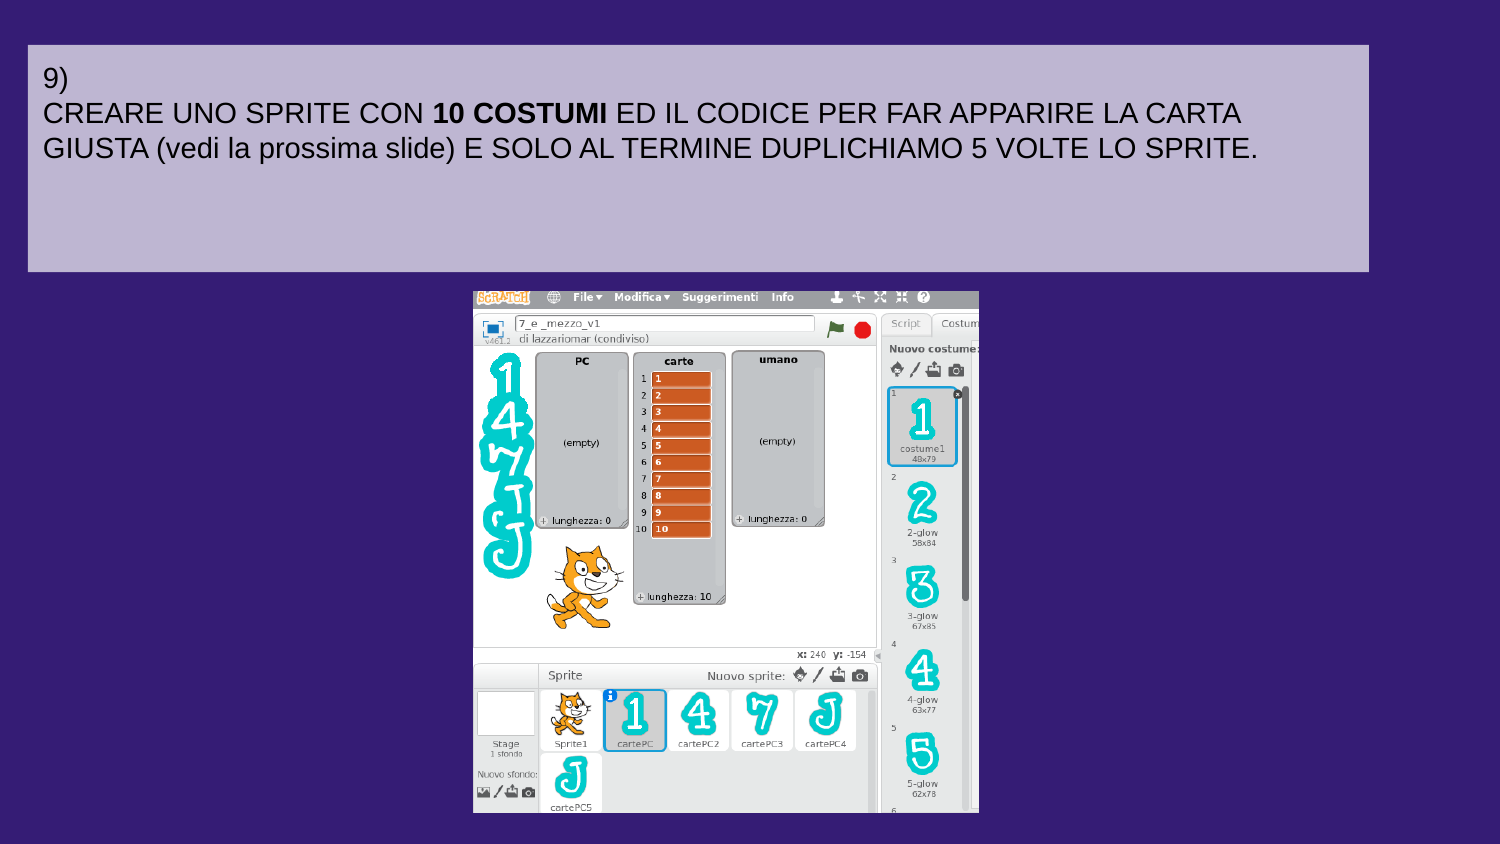

9)
CREARE UNO SPRITE CON 10 COSTUMI ED IL CODICE PER FAR APPARIRE LA CARTA GIUSTA (vedi la prossima slide) E SOLO AL TERMINE DUPLICHIAMO 5 VOLTE LO SPRITE.